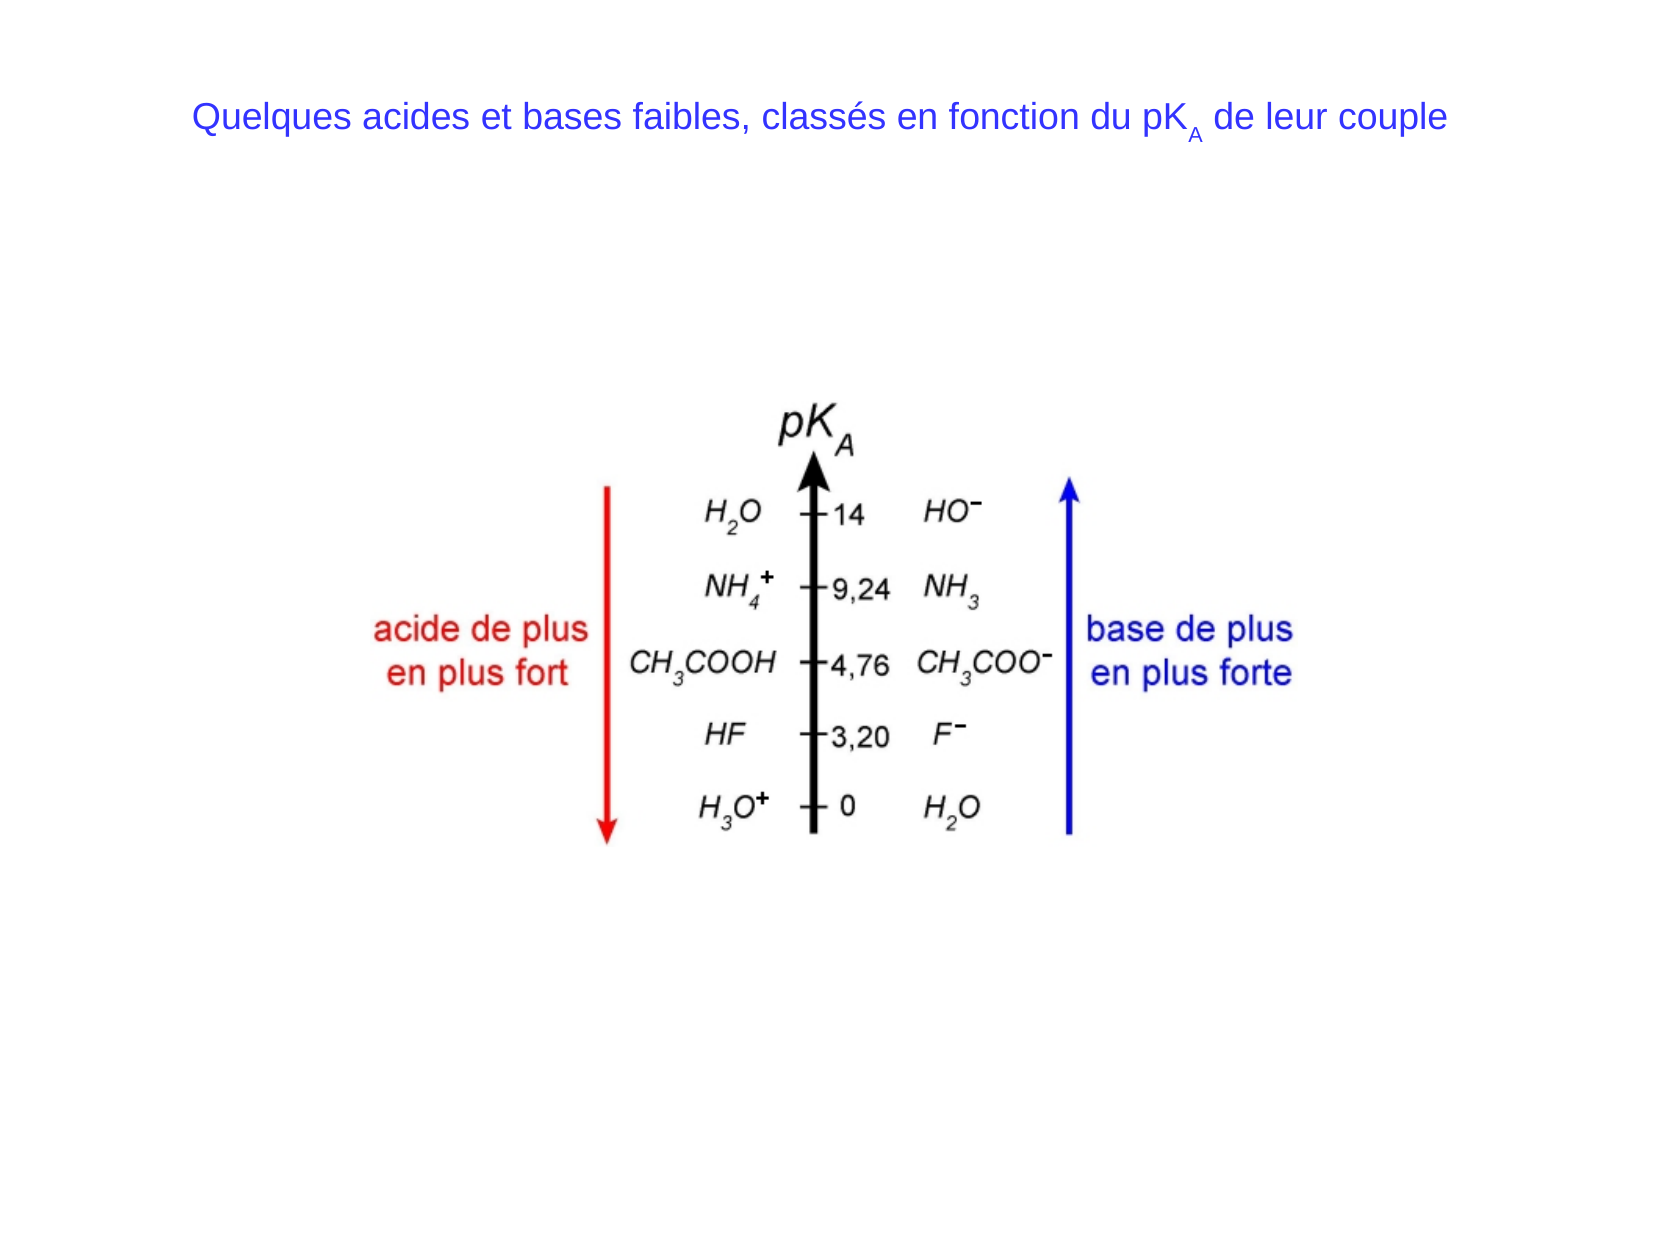

Quelques acides et bases faibles, classés en fonction du pKA de leur couple